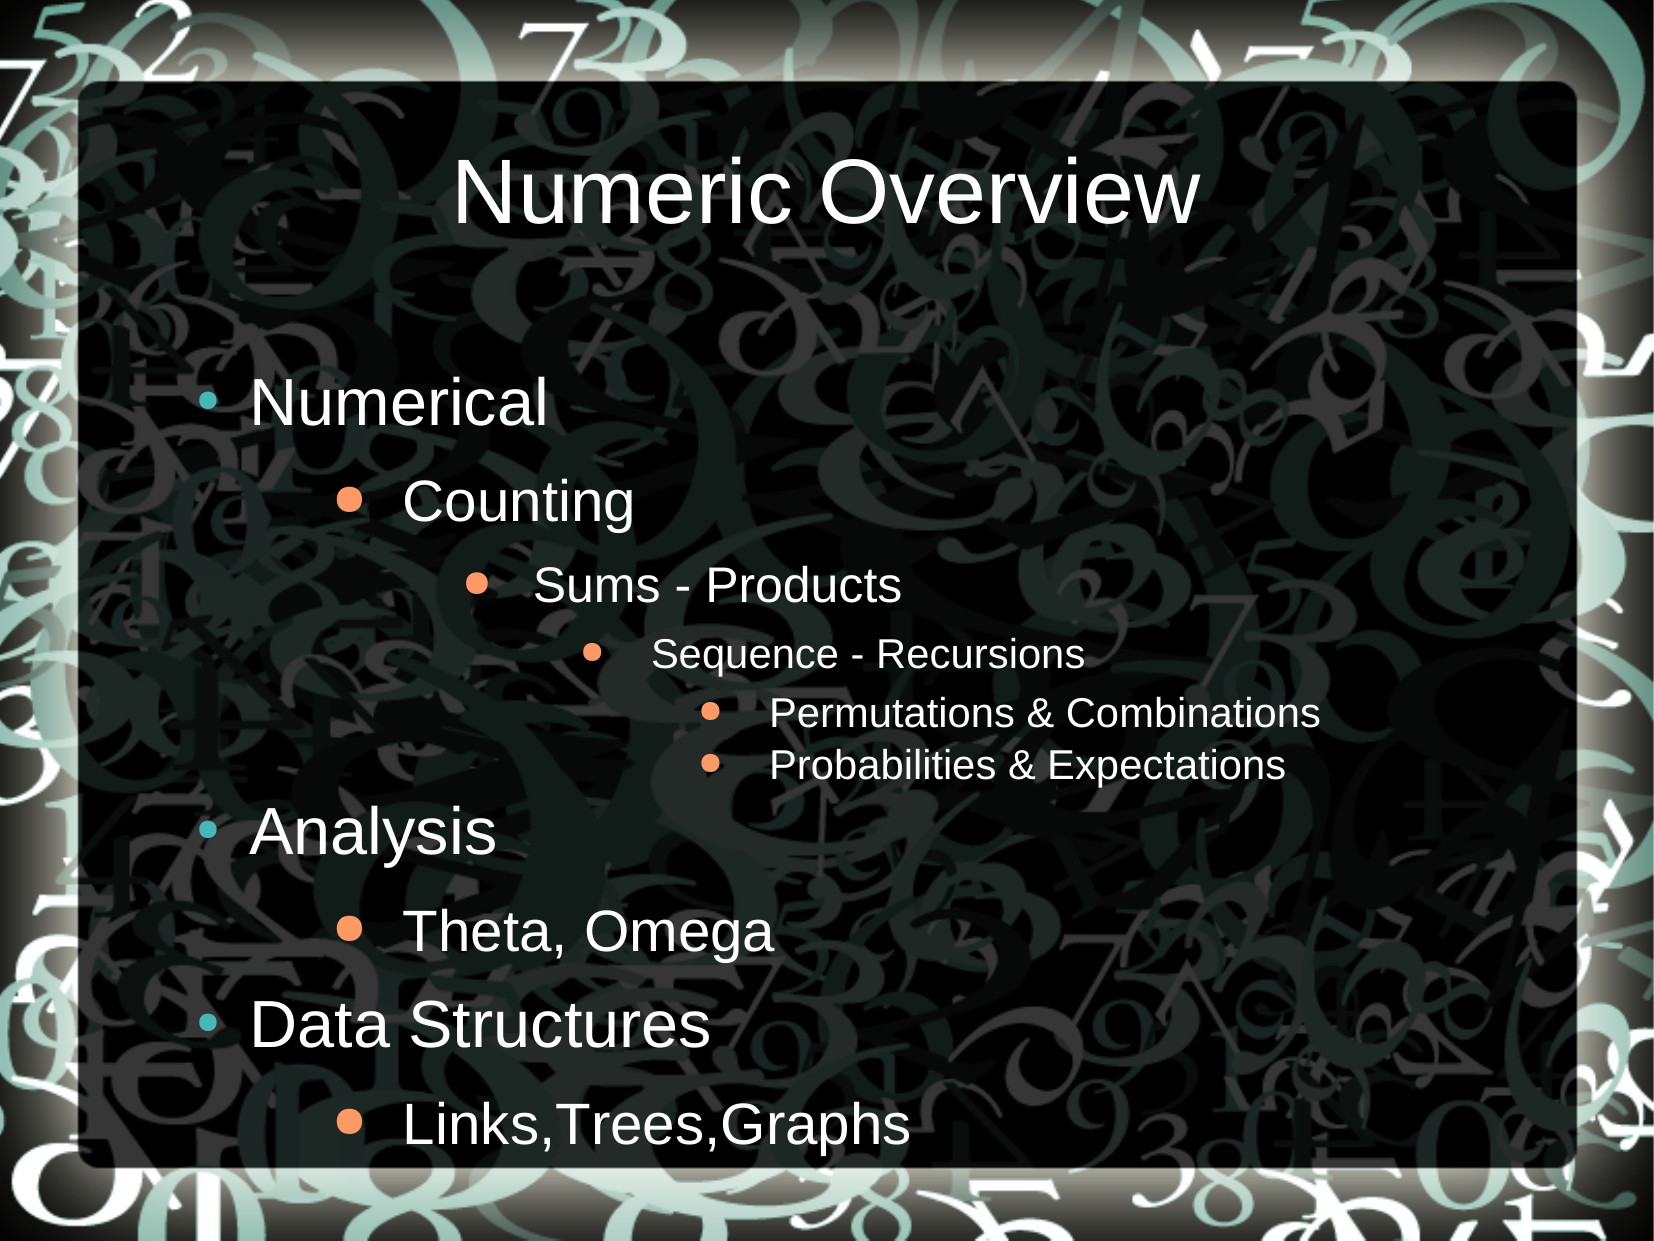

# Numeric Overview
Numerical
Counting
Sums - Products
Sequence - Recursions
Permutations & Combinations
Probabilities & Expectations
Analysis
Theta, Omega
Data Structures
Links,Trees,Graphs